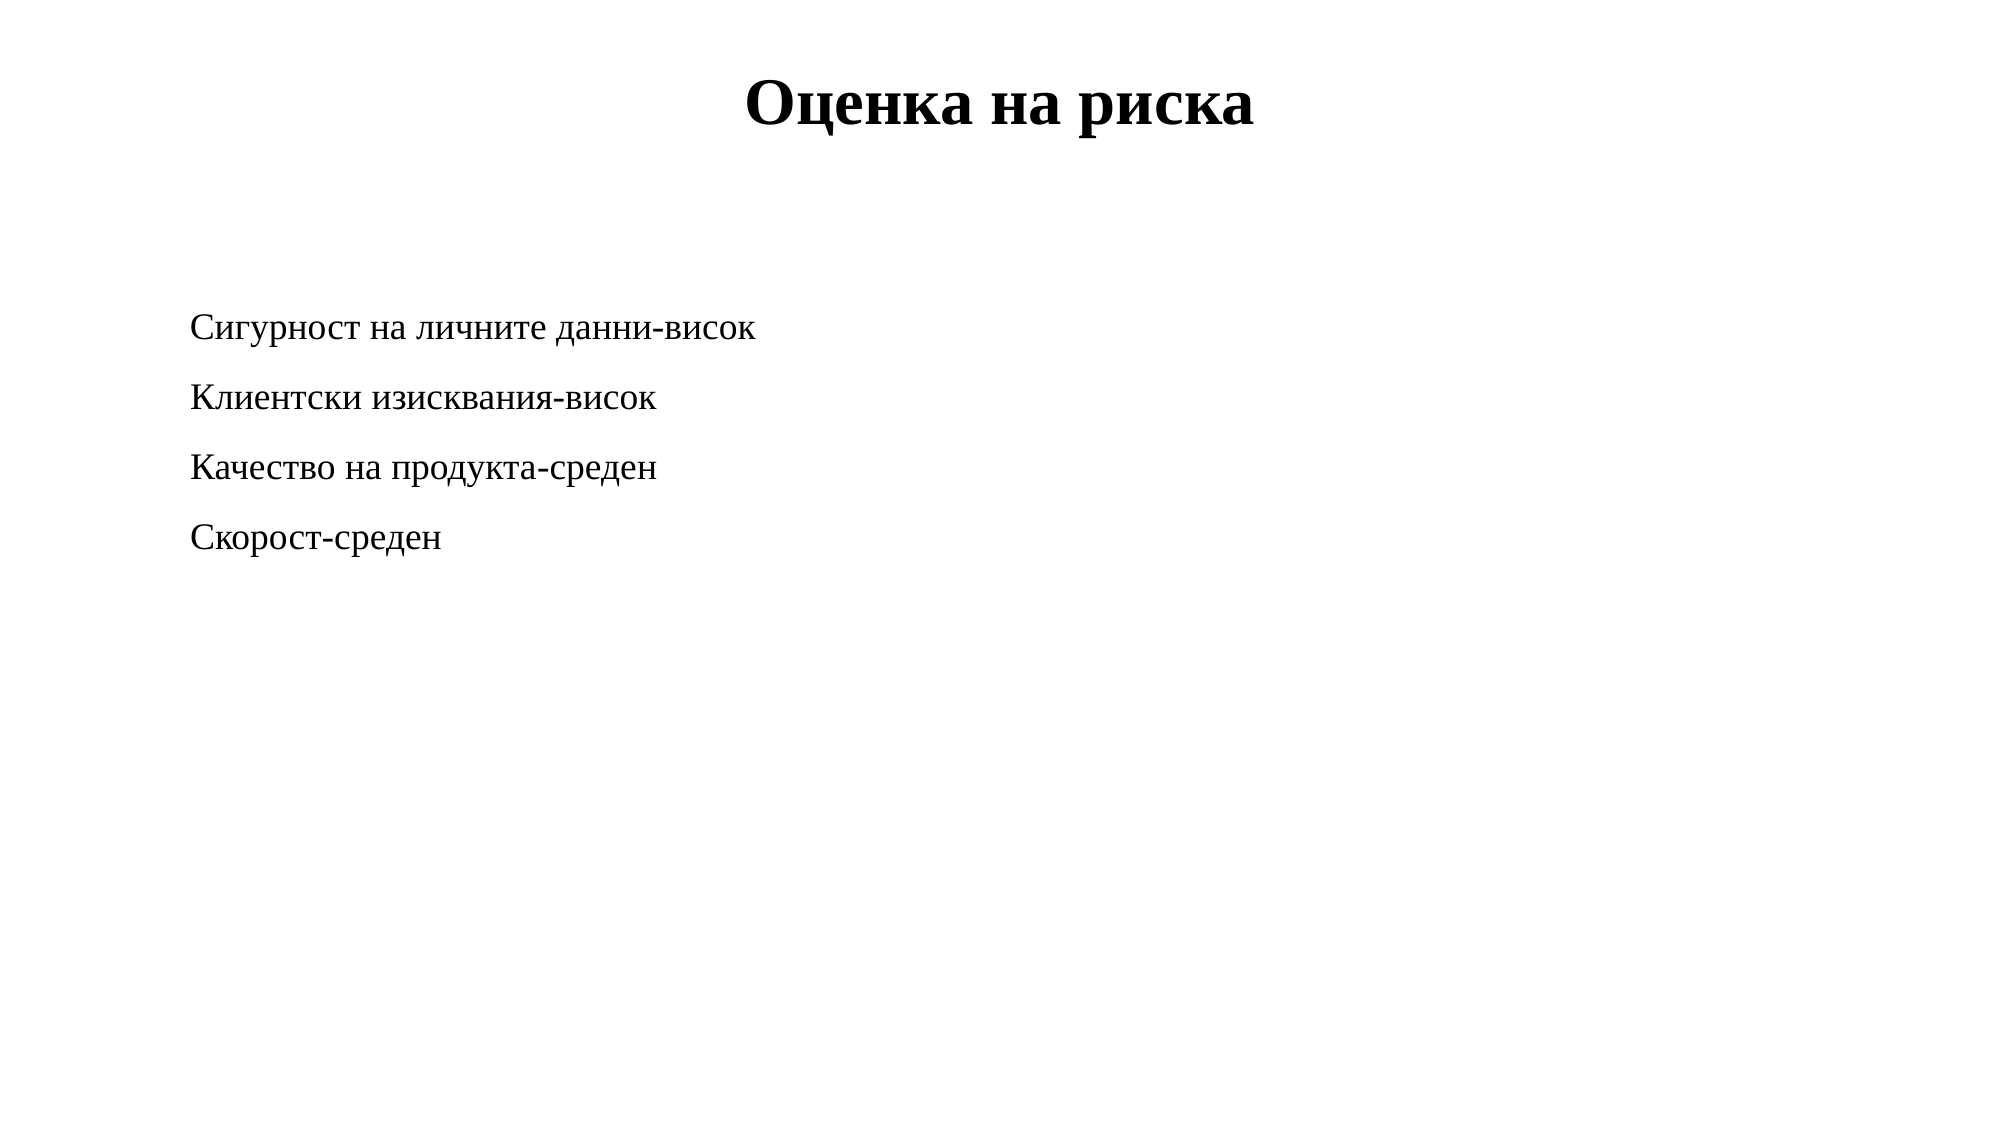

# Оценка на риска
Сигурност на личните данни-висок
 Клиентски изисквания-висок
 Качество на продукта-среден
 Скорост-среден